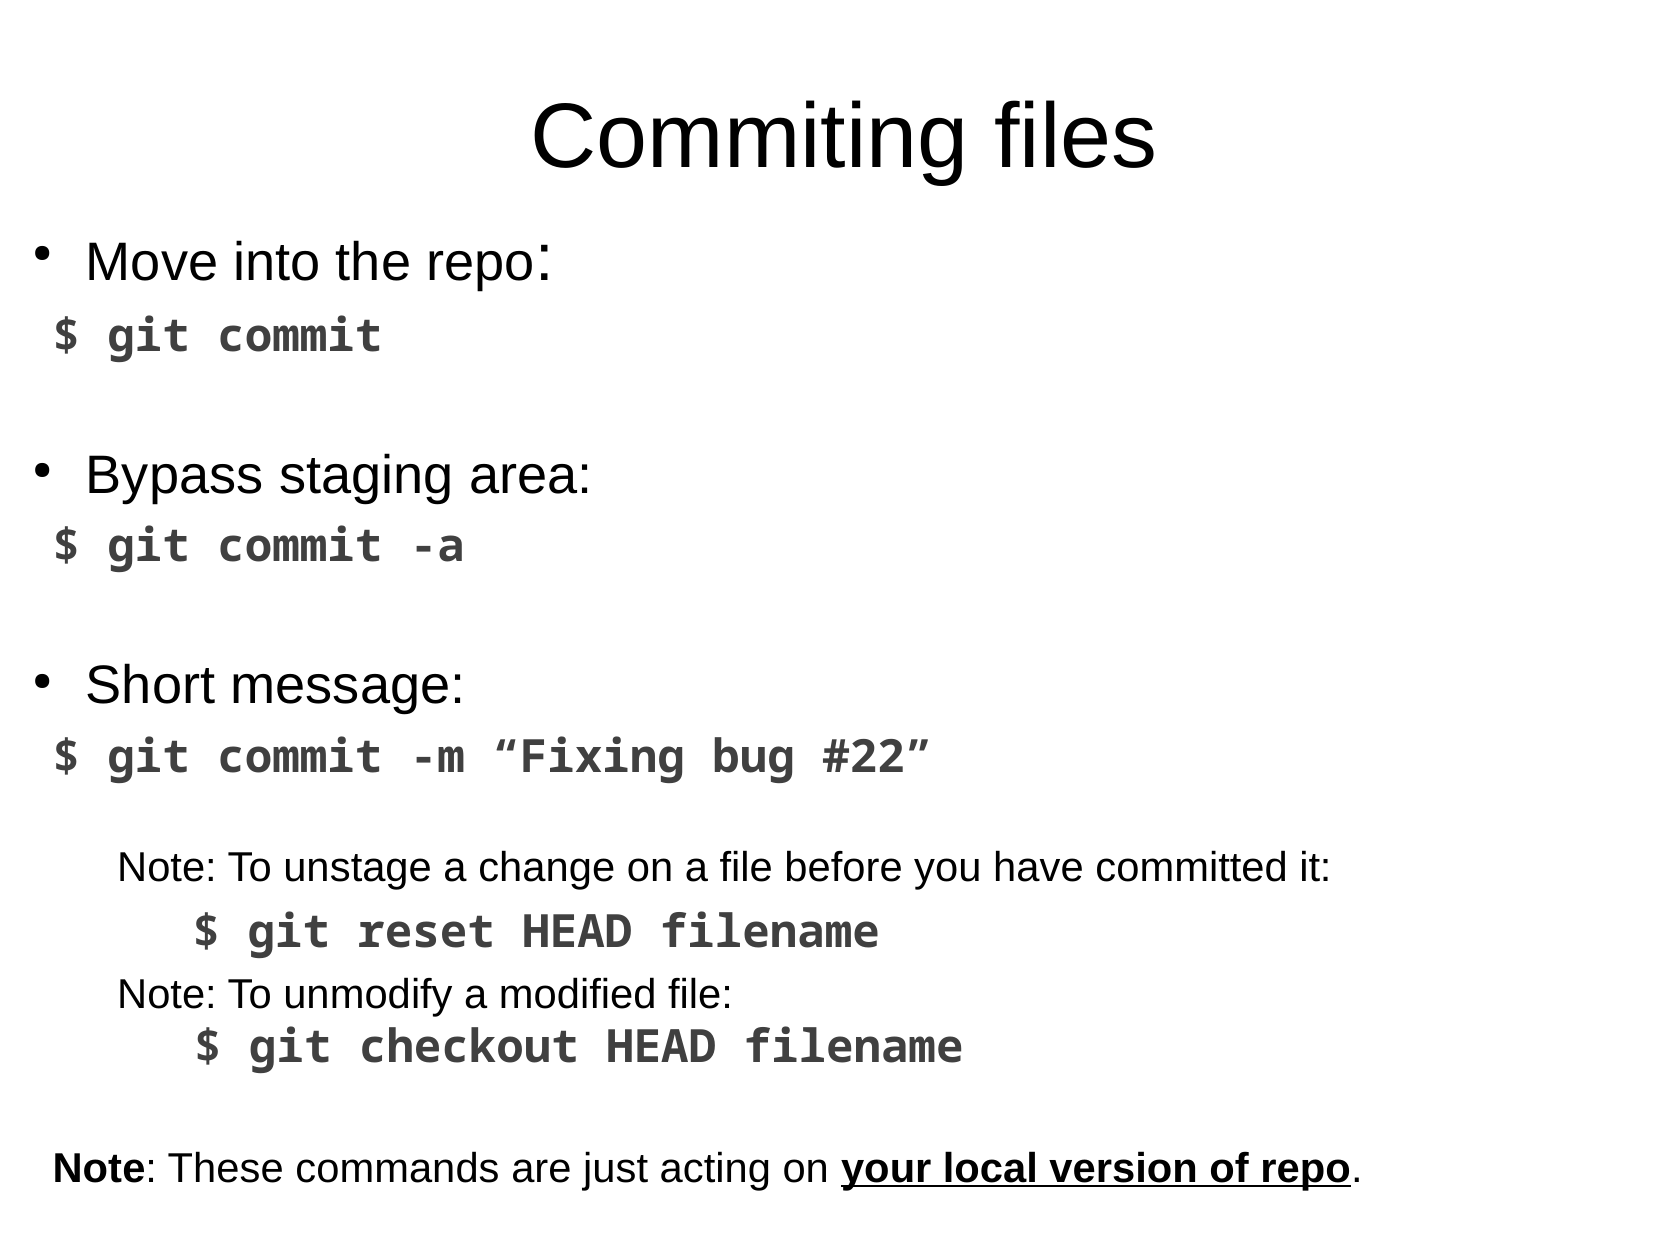

# Commiting files
Move into the repo:
$ git commit
Bypass staging area:
$ git commit -a
Short message:
$ git commit -m “Fixing bug #22”
Note: To unstage a change on a file before you have committed it:
$ git reset HEAD filename
Note: To unmodify a modified file:
$ git checkout HEAD filename
Note: These commands are just acting on your local version of repo.